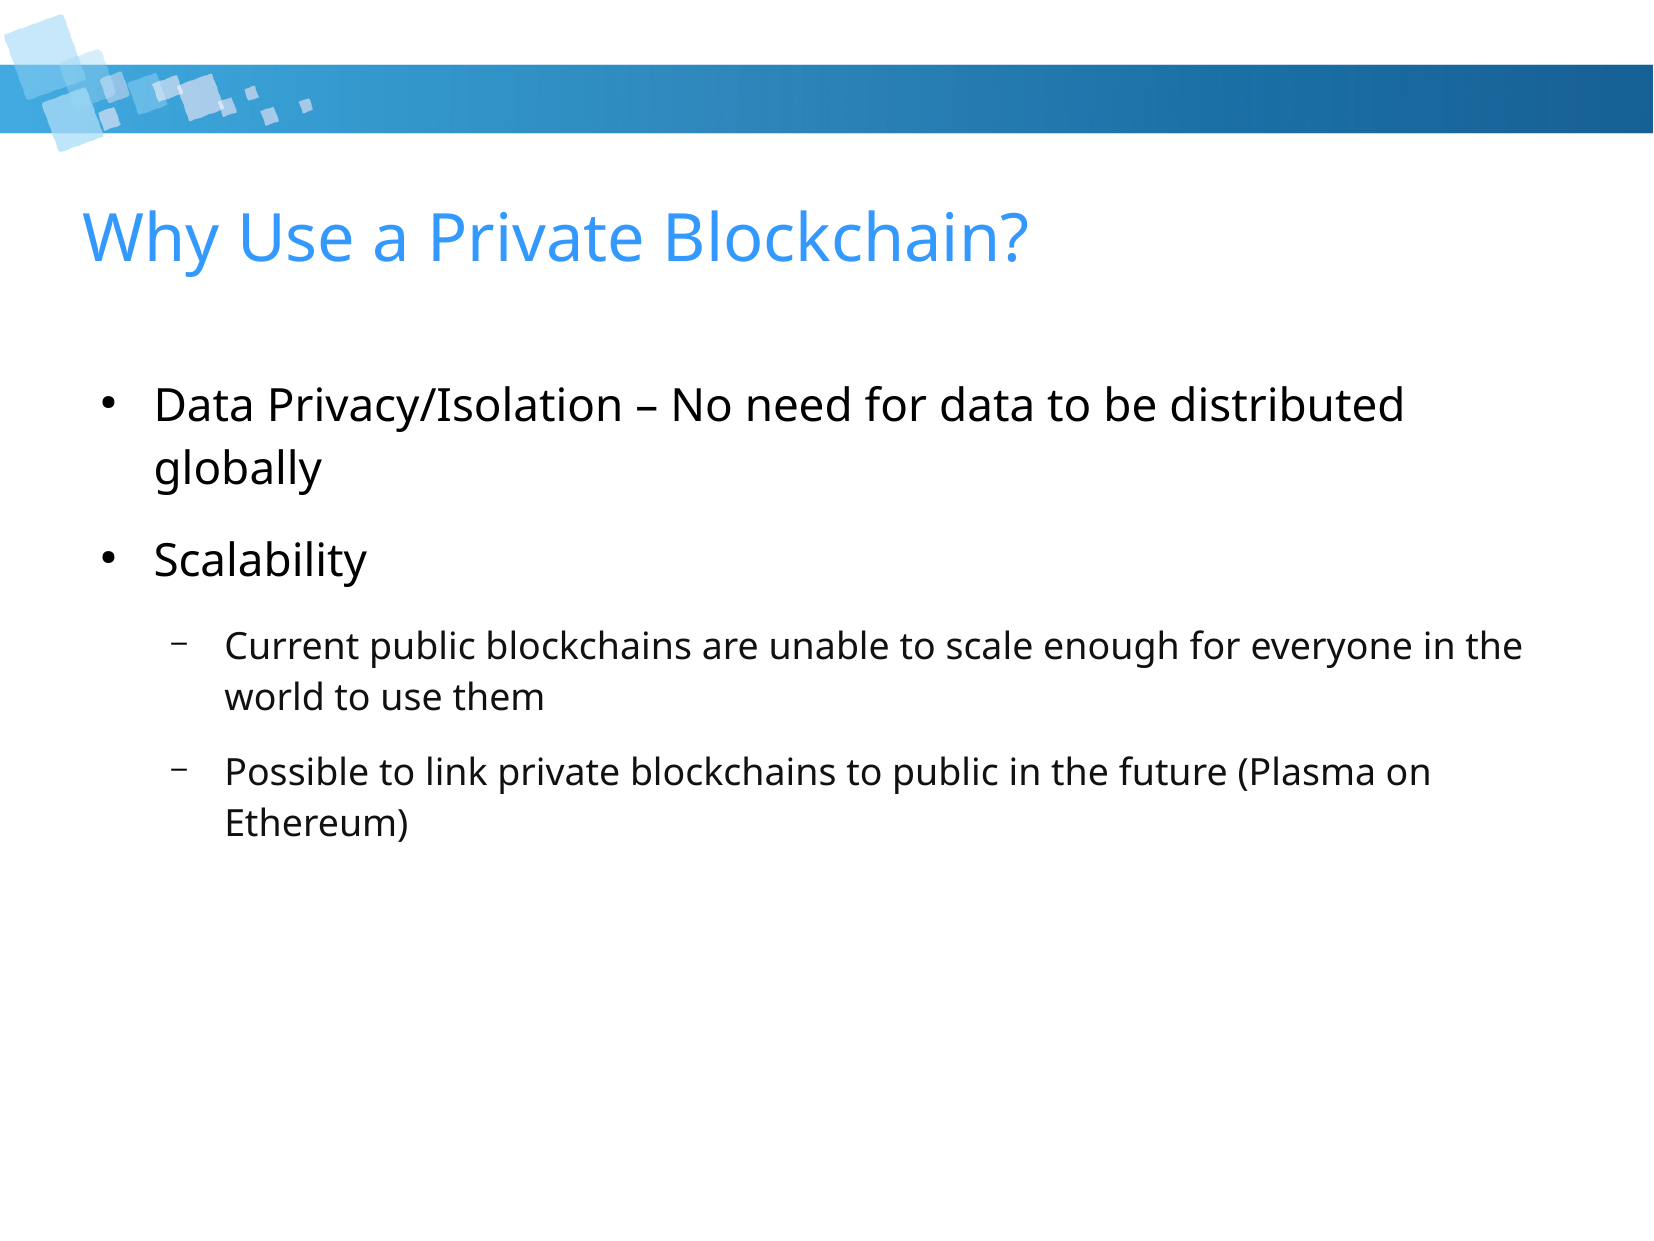

# Why Use a Private Blockchain?
Data Privacy/Isolation – No need for data to be distributed globally
Scalability
Current public blockchains are unable to scale enough for everyone in the world to use them
Possible to link private blockchains to public in the future (Plasma on Ethereum)